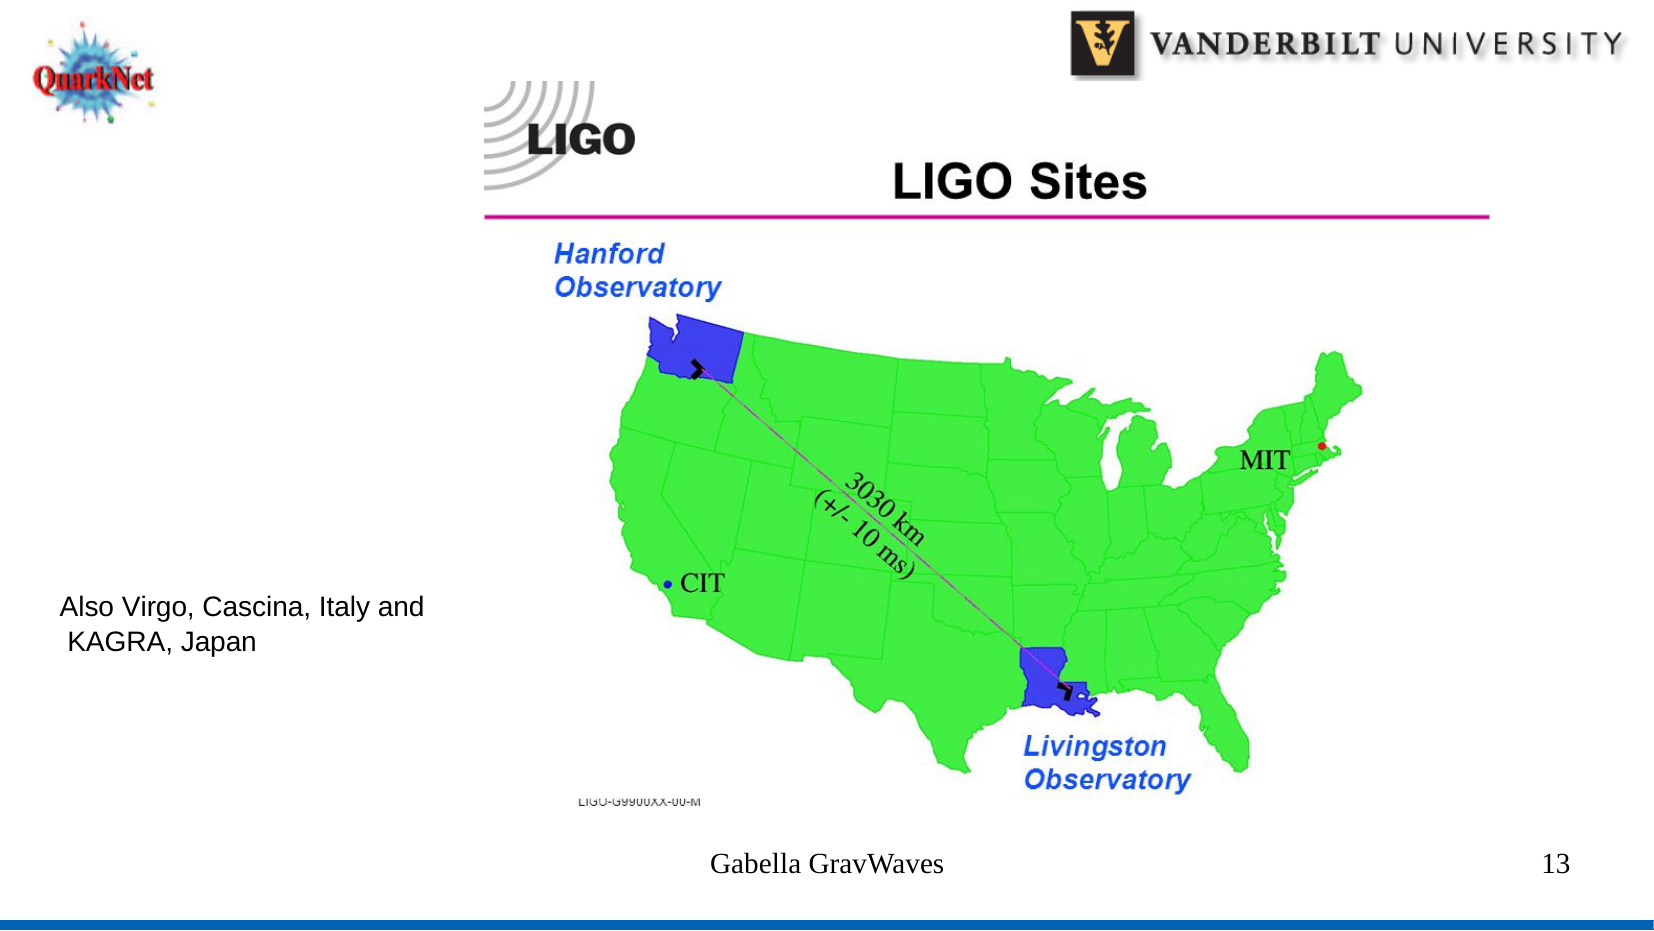

Also Virgo, Cascina, Italy and
 KAGRA, Japan
Gabella GravWaves
13